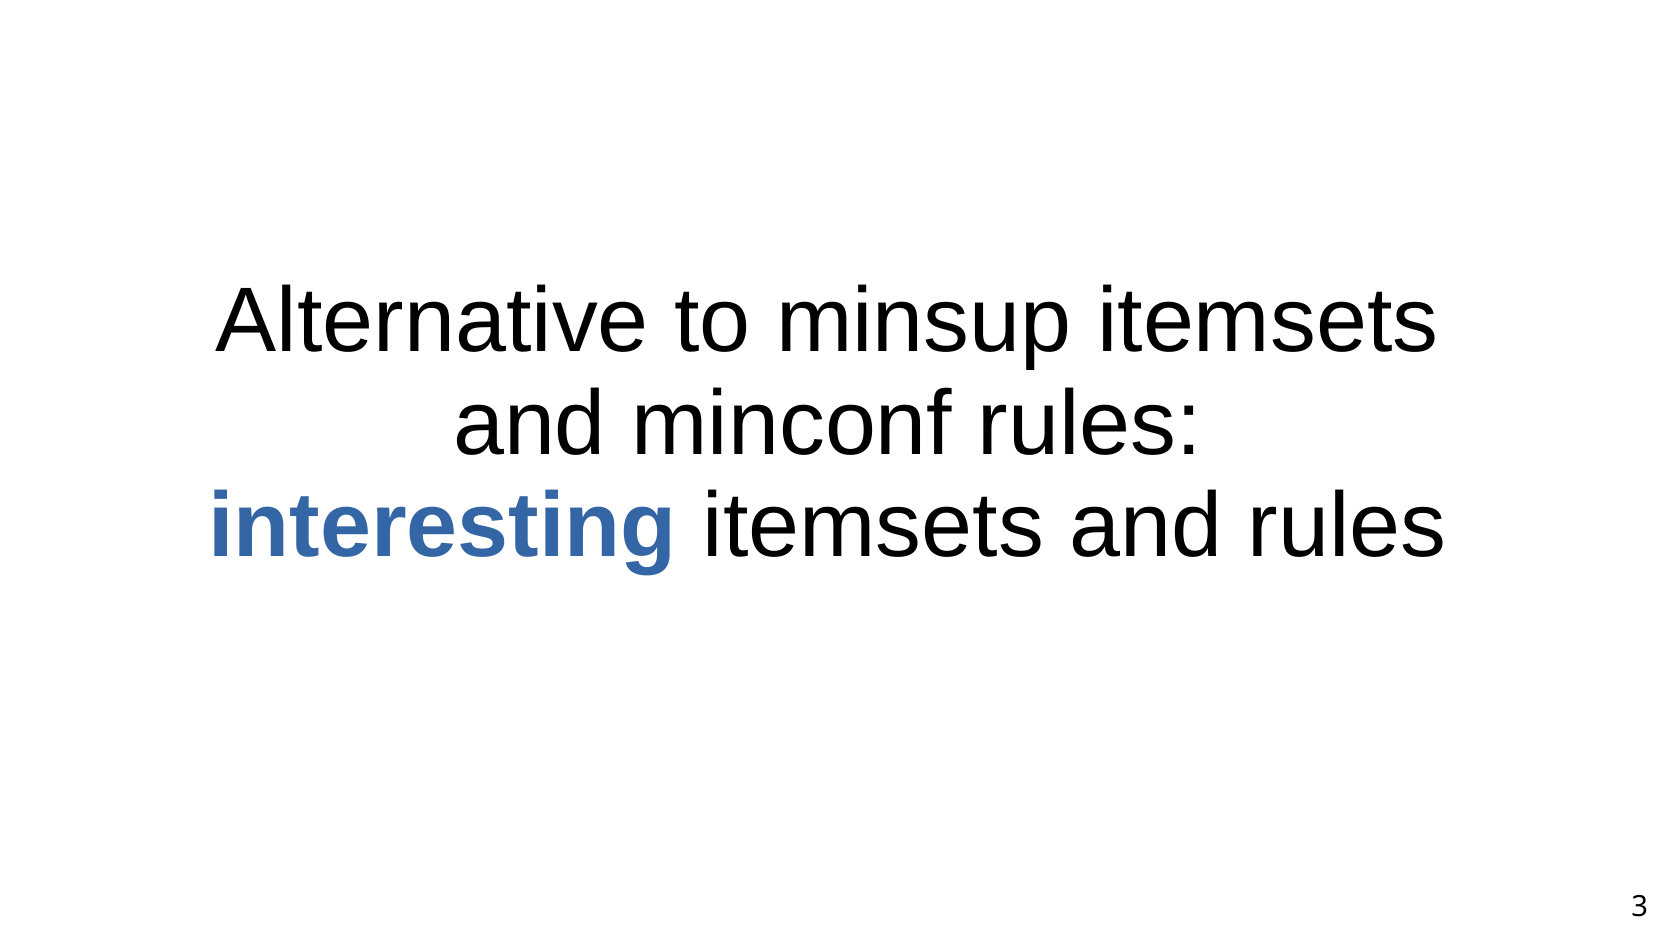

# Alternative to minsup itemsets and minconf rules: interesting itemsets and rules
3